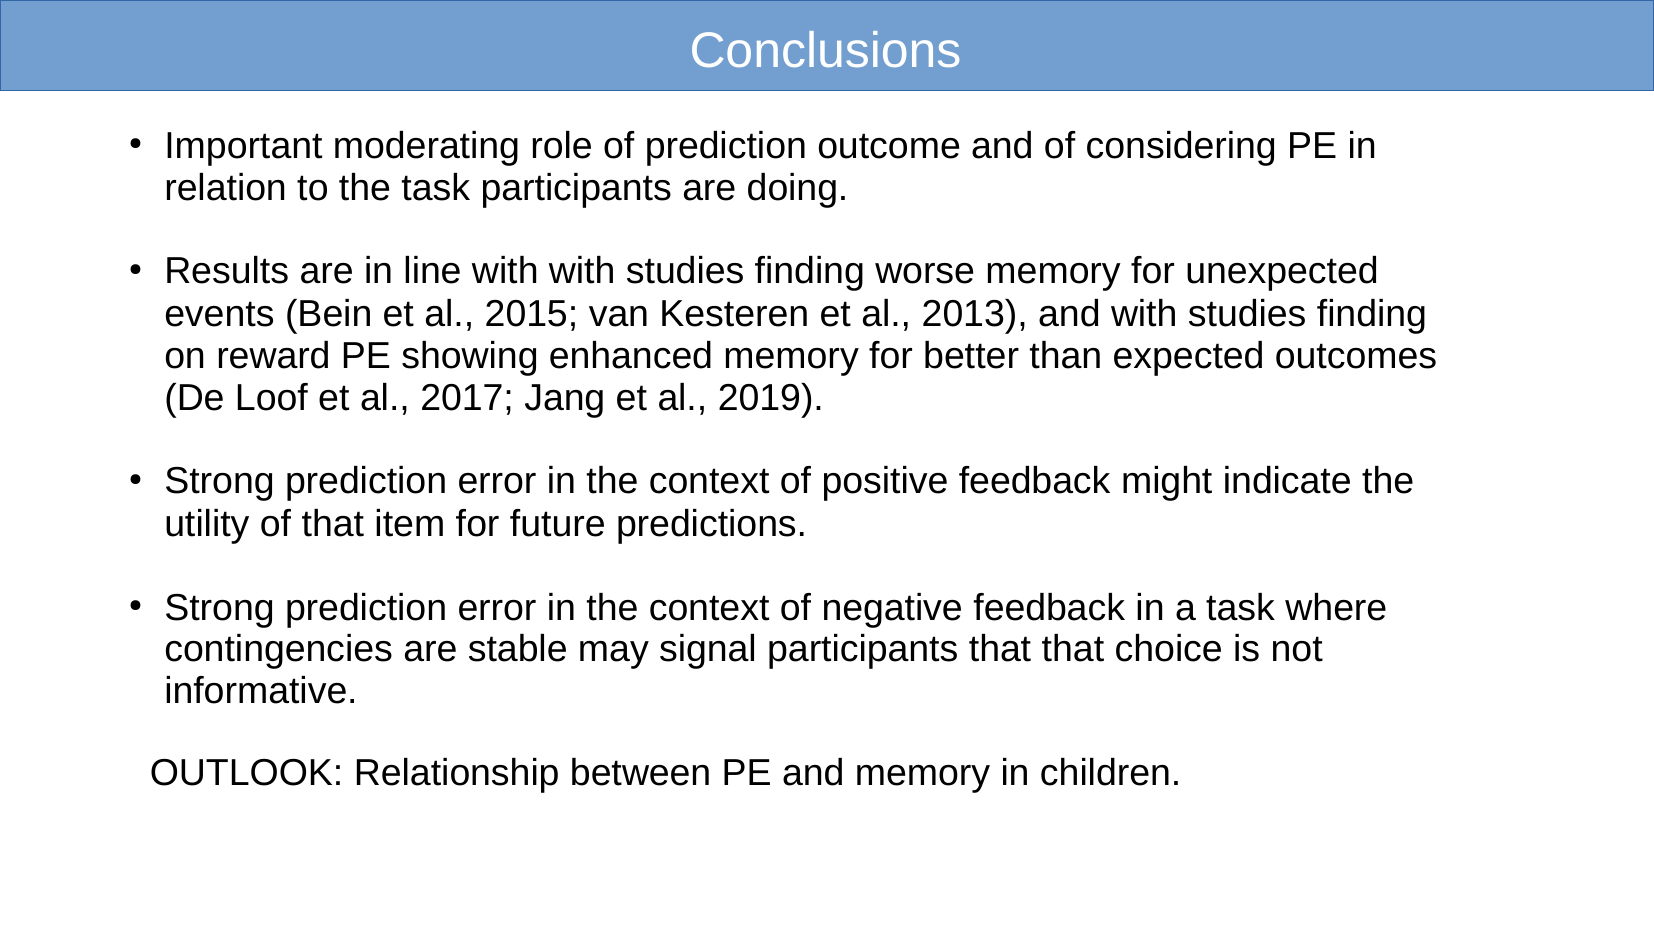

Conclusions
Important moderating role of prediction outcome and of considering PE in relation to the task participants are doing.
Results are in line with with studies finding worse memory for unexpected events (Bein et al., 2015; van Kesteren et al., 2013), and with studies finding on reward PE showing enhanced memory for better than expected outcomes (De Loof et al., 2017; Jang et al., 2019).
Strong prediction error in the context of positive feedback might indicate the utility of that item for future predictions.
Strong prediction error in the context of negative feedback in a task where contingencies are stable may signal participants that that choice is not informative.
OUTLOOK: Relationship between PE and memory in children.